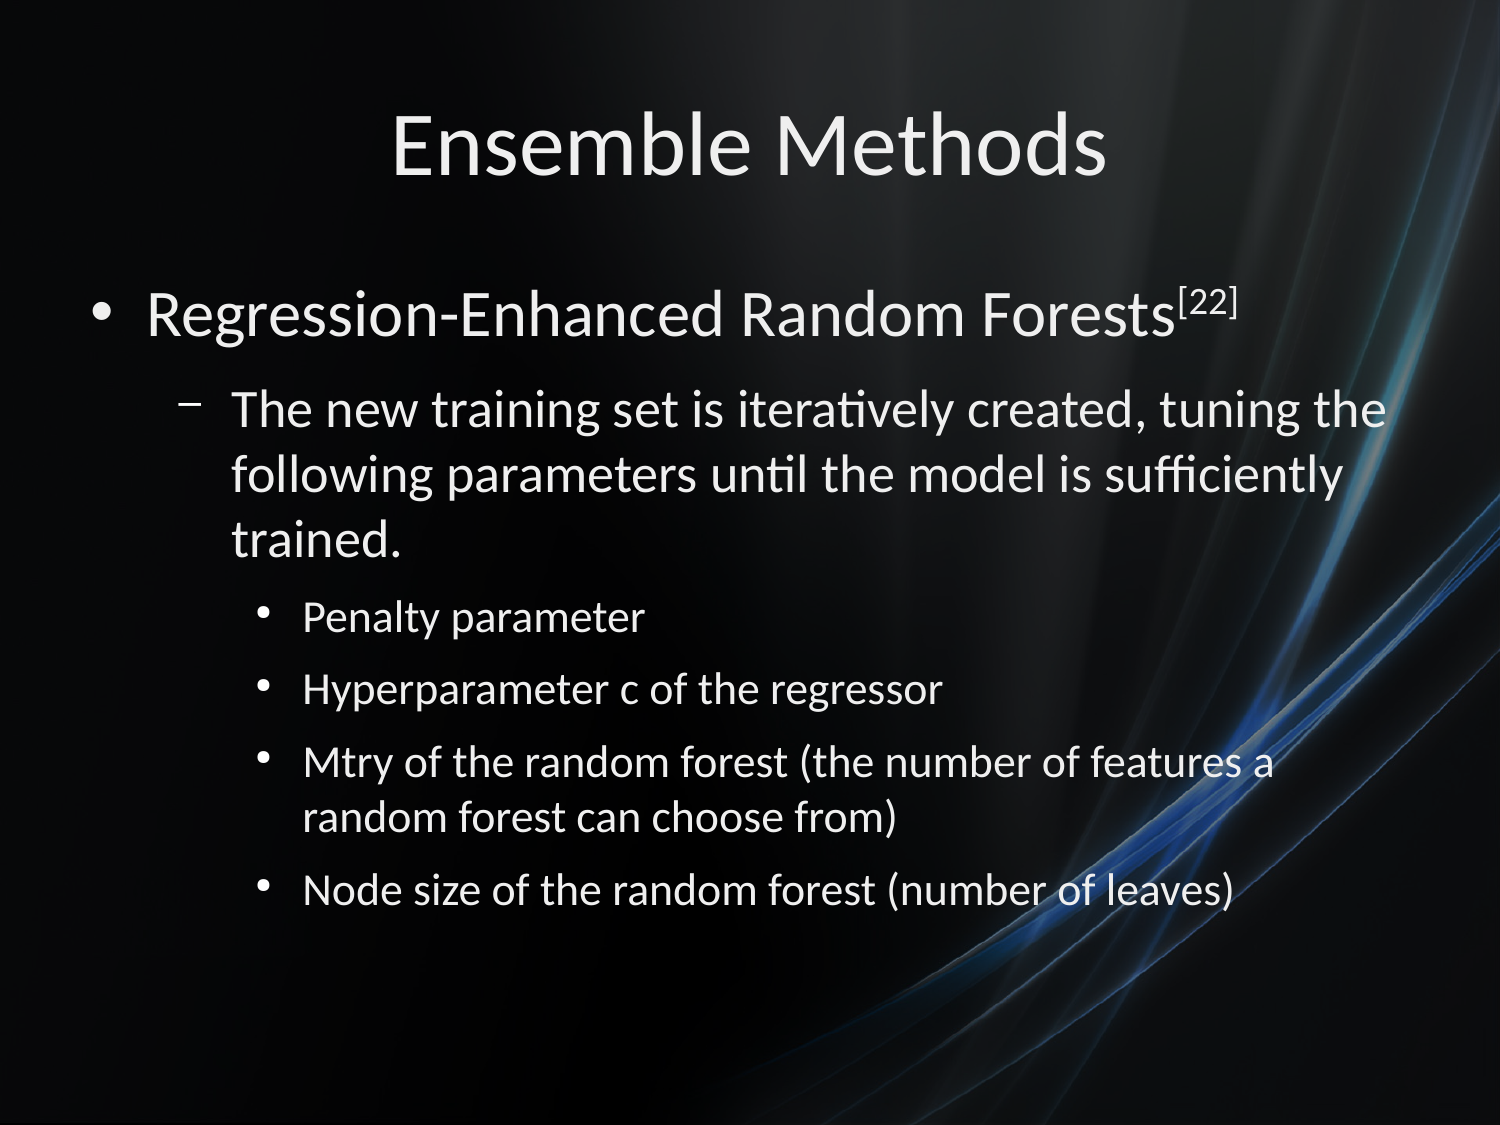

# Ensemble Methods
Regression-Enhanced Random Forests[22]
The new training set is iteratively created, tuning the following parameters until the model is sufficiently trained.
Penalty parameter
Hyperparameter c of the regressor
Mtry of the random forest (the number of features a random forest can choose from)
Node size of the random forest (number of leaves)